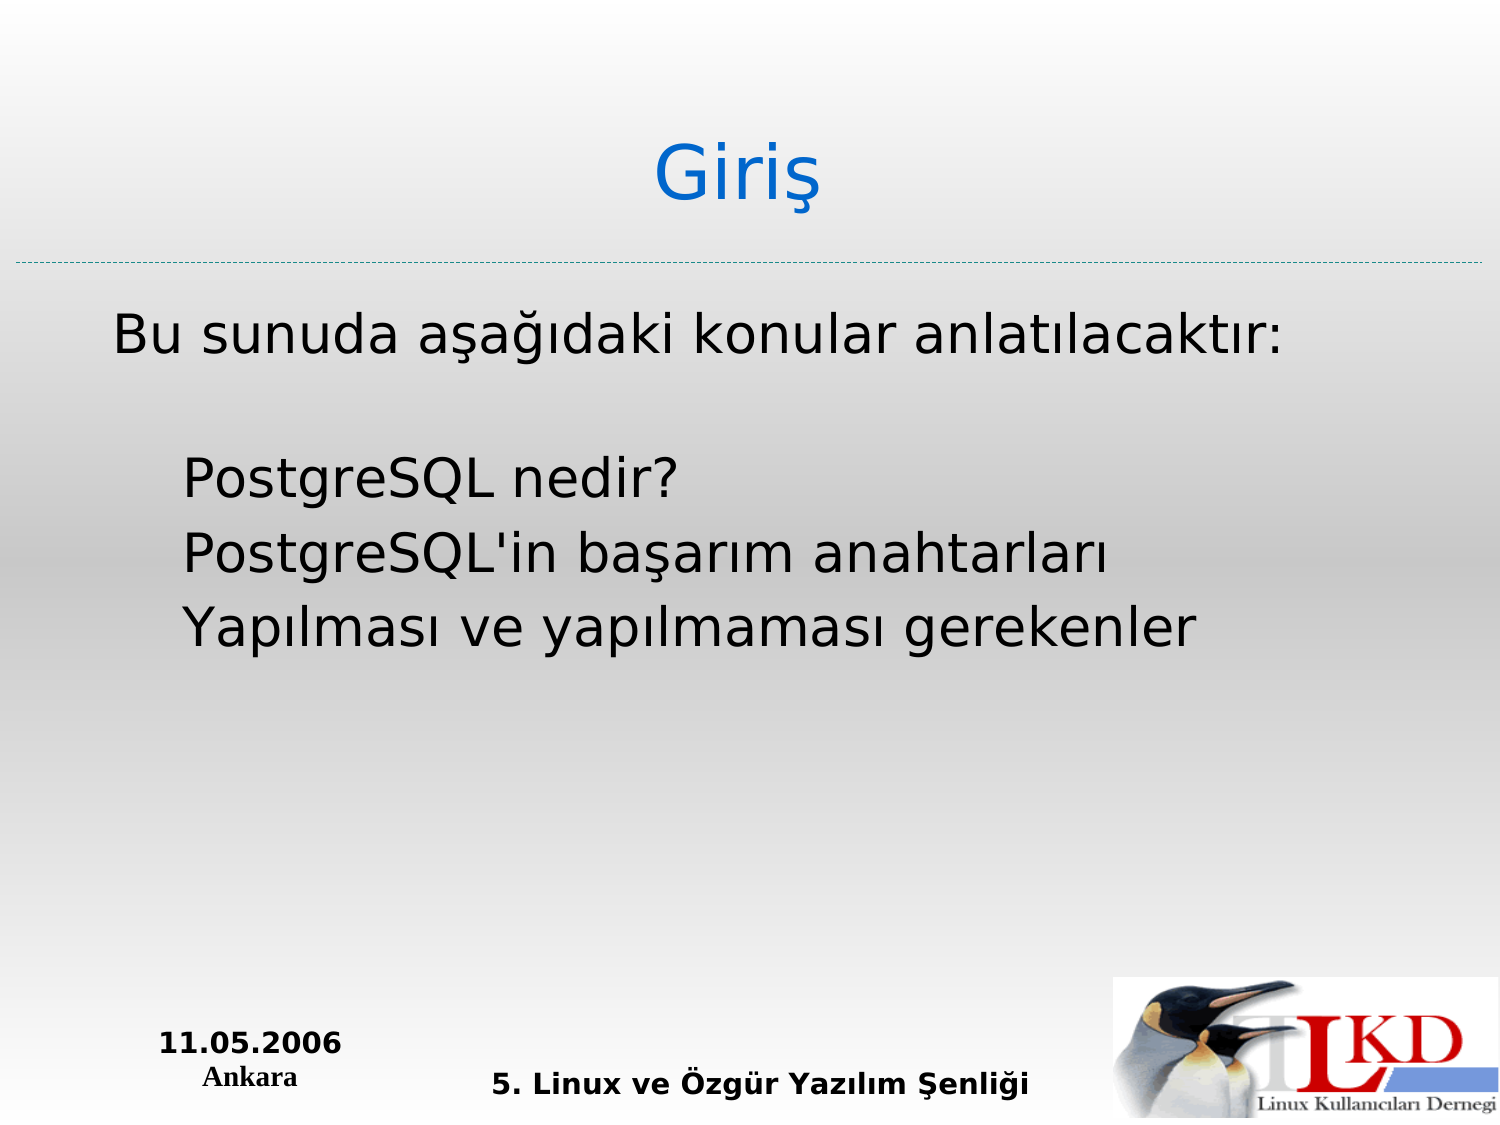

# Giriş
Bu sunuda aşağıdaki konular anlatılacaktır:
 PostgreSQL nedir?
 PostgreSQL'in başarım anahtarları
 Yapılması ve yapılmaması gerekenler